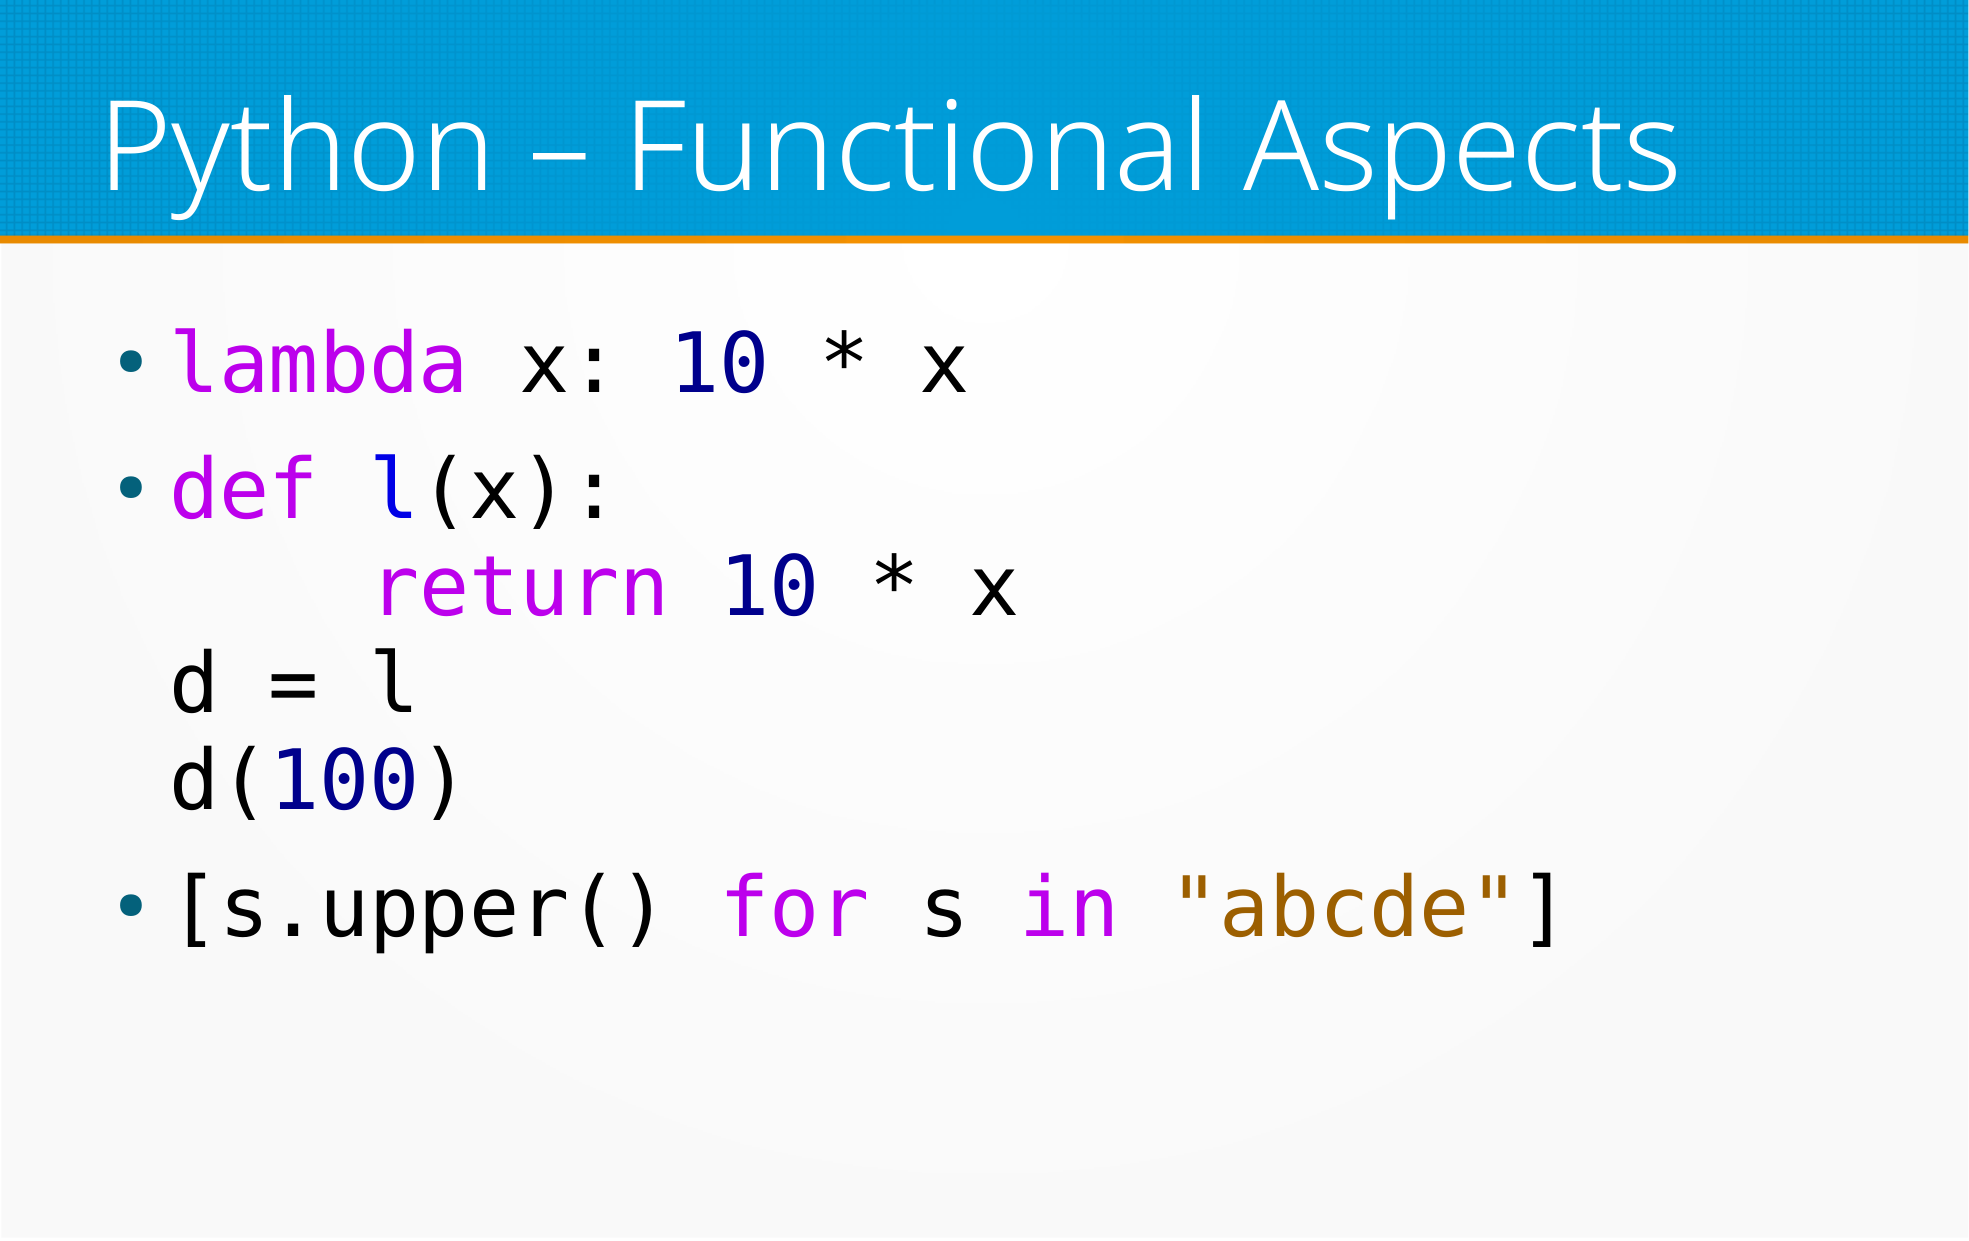

# Python – Functional Aspects
lambda x: 10 * x
def l(x):
 return 10 * x
d = l
d(100)
[s.upper() for s in "abcde"]